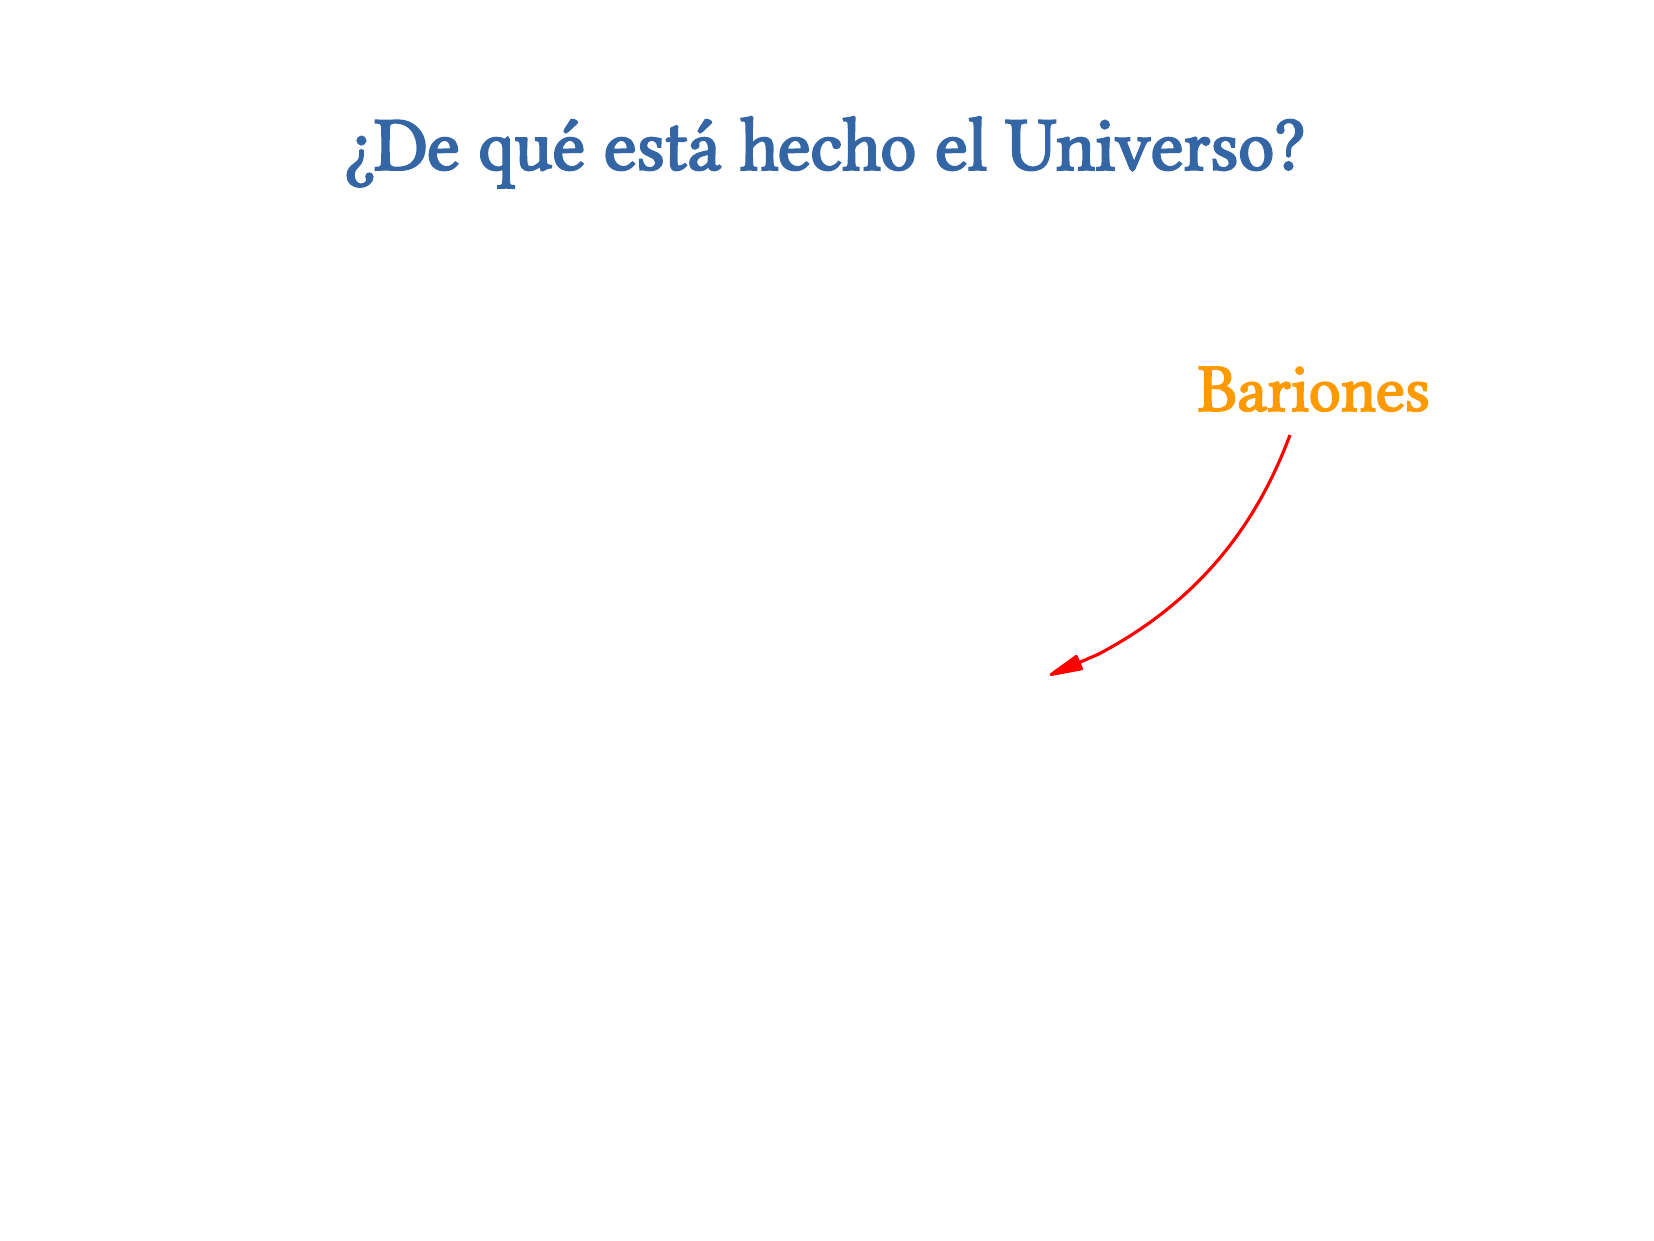

¿De qué está hecho el Universo?
# Bariones
12